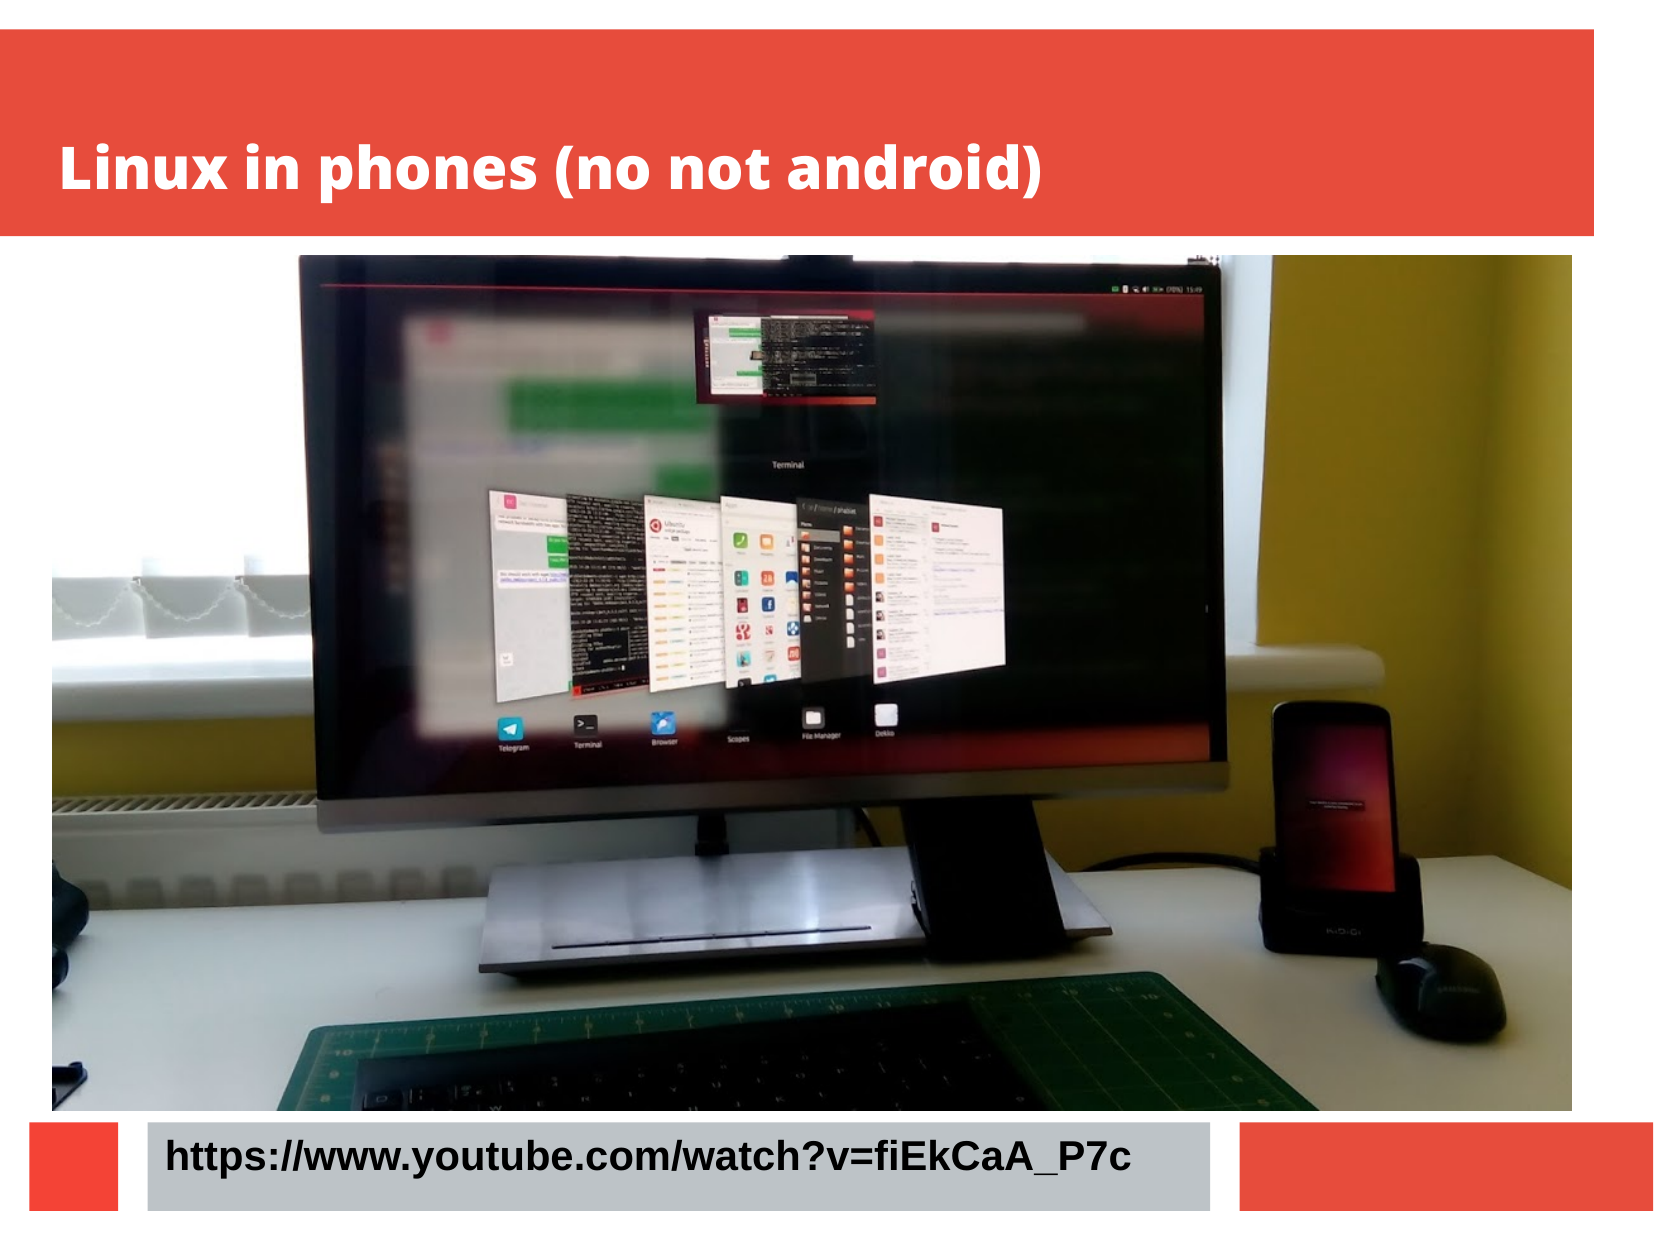

# Linux in phones (no not android)
https://www.youtube.com/watch?v=fiEkCaA_P7c